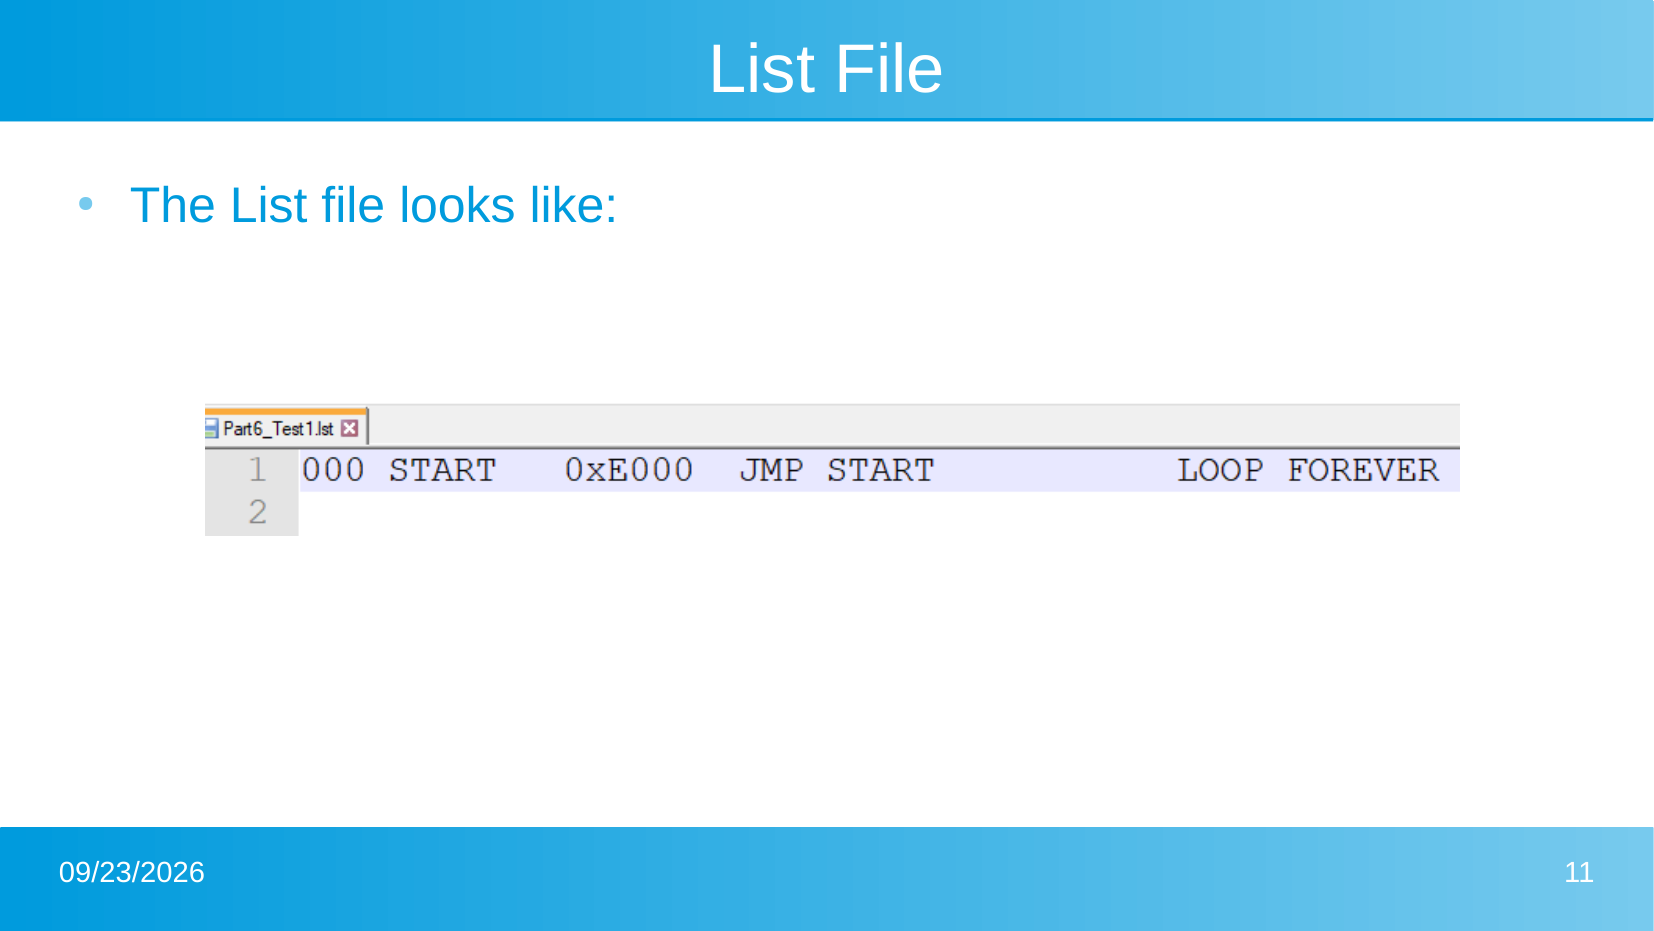

# List File
The List file looks like:
11